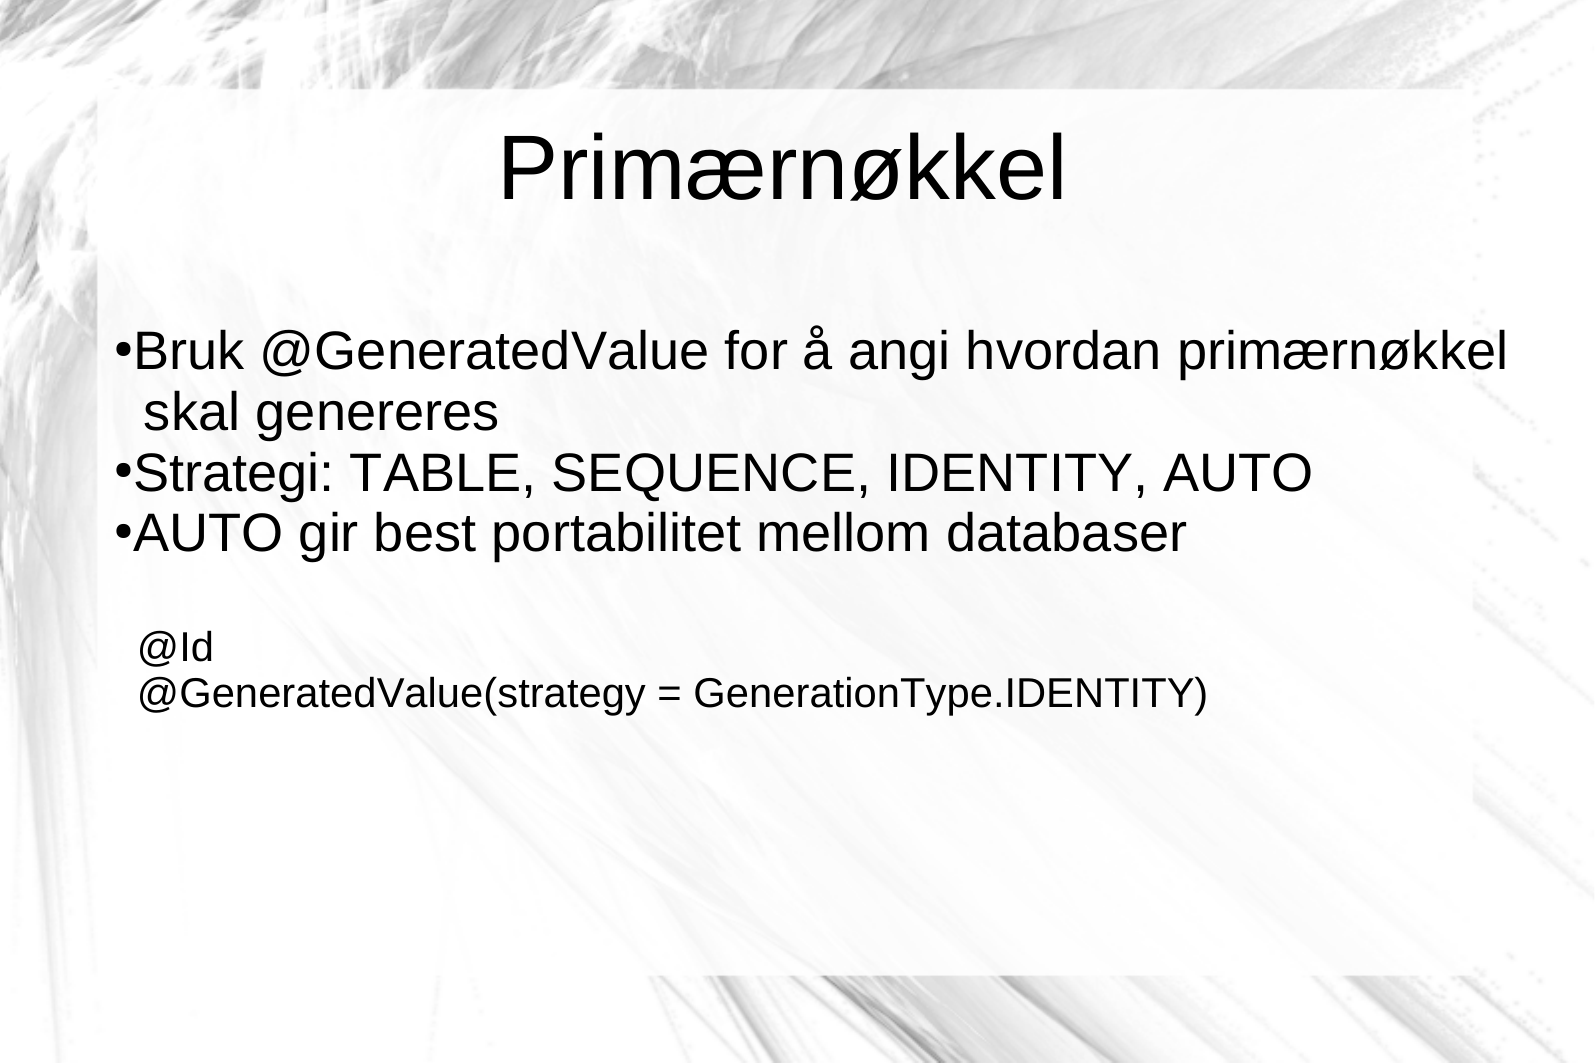

# Primærnøkkel
Bruk @GeneratedValue for å angi hvordan primærnøkkel skal genereres
Strategi: TABLE, SEQUENCE, IDENTITY, AUTO
AUTO gir best portabilitet mellom databaser
 @Id
 @GeneratedValue(strategy = GenerationType.IDENTITY)